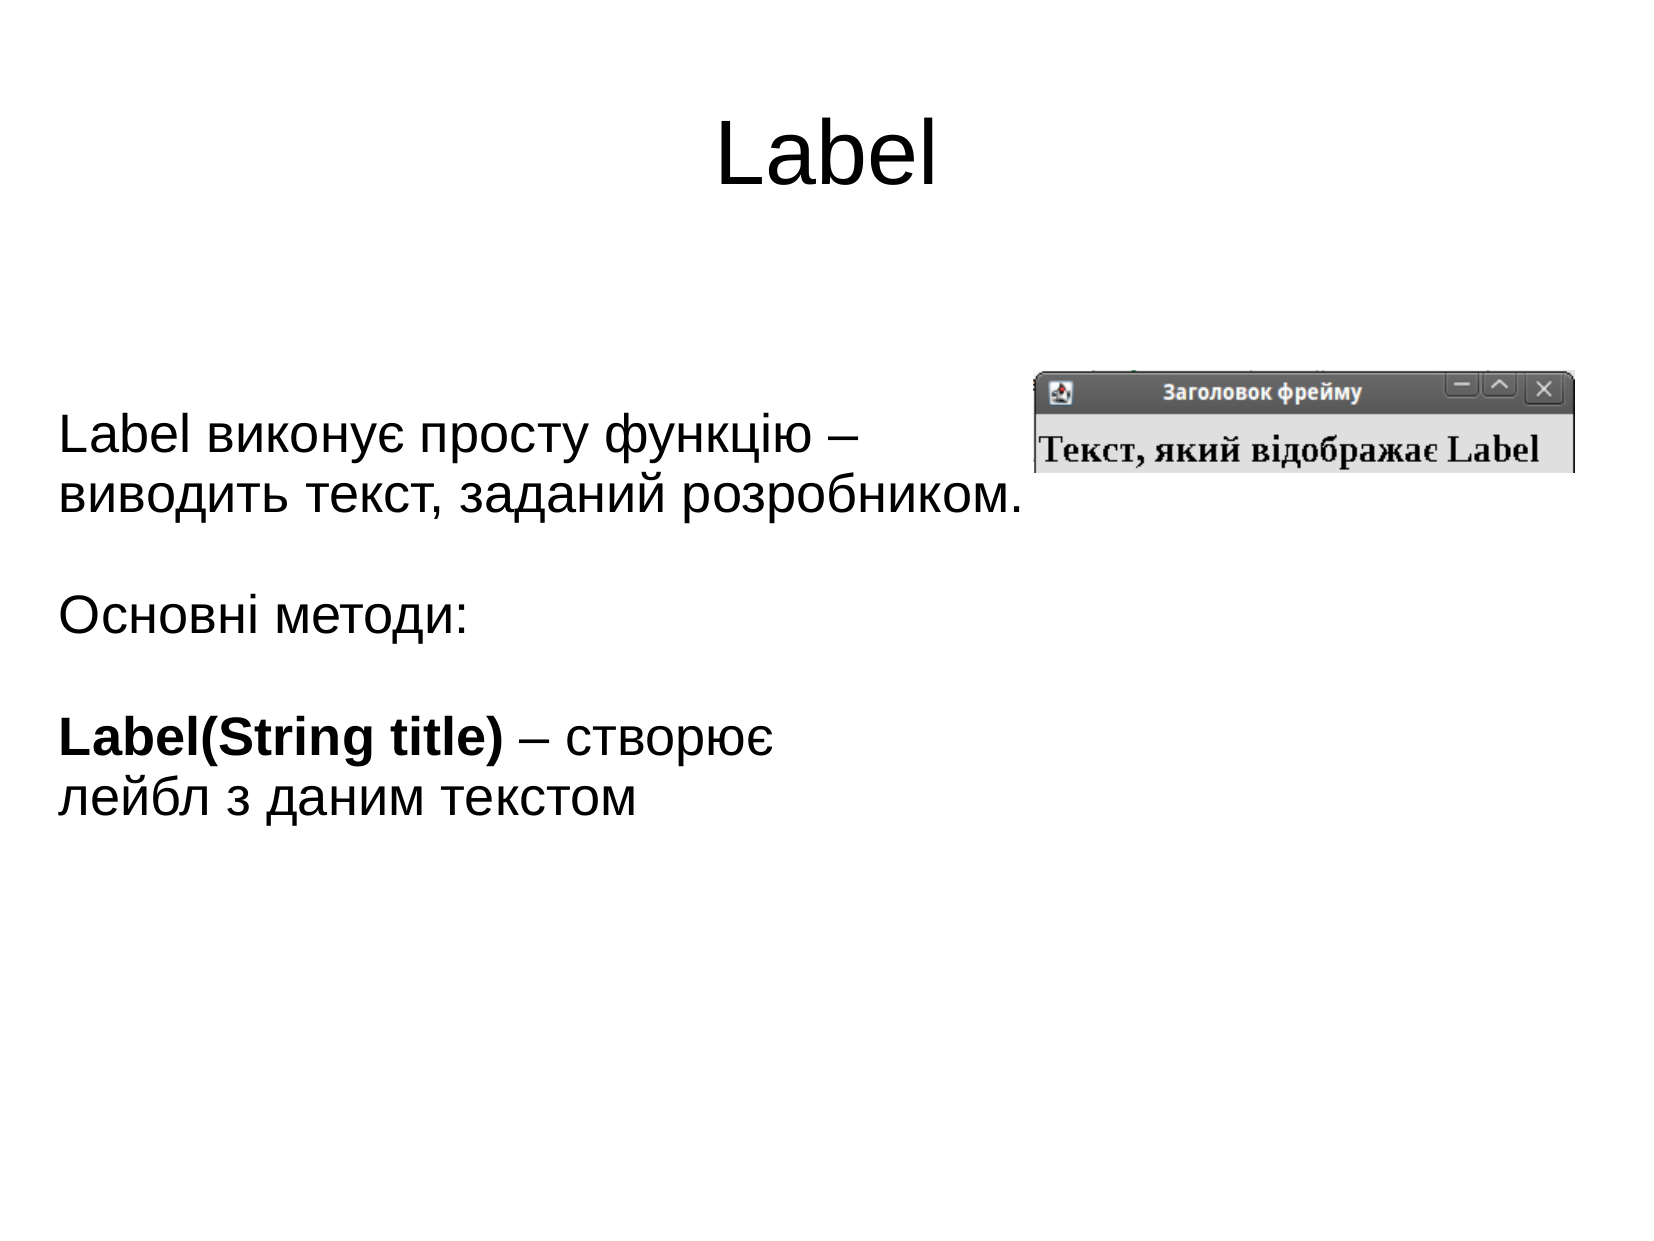

# Label
Label виконує просту функцію –
виводить текст, заданий розробником.
Основні методи:
Label(String title) – створює
лейбл з даним текстом